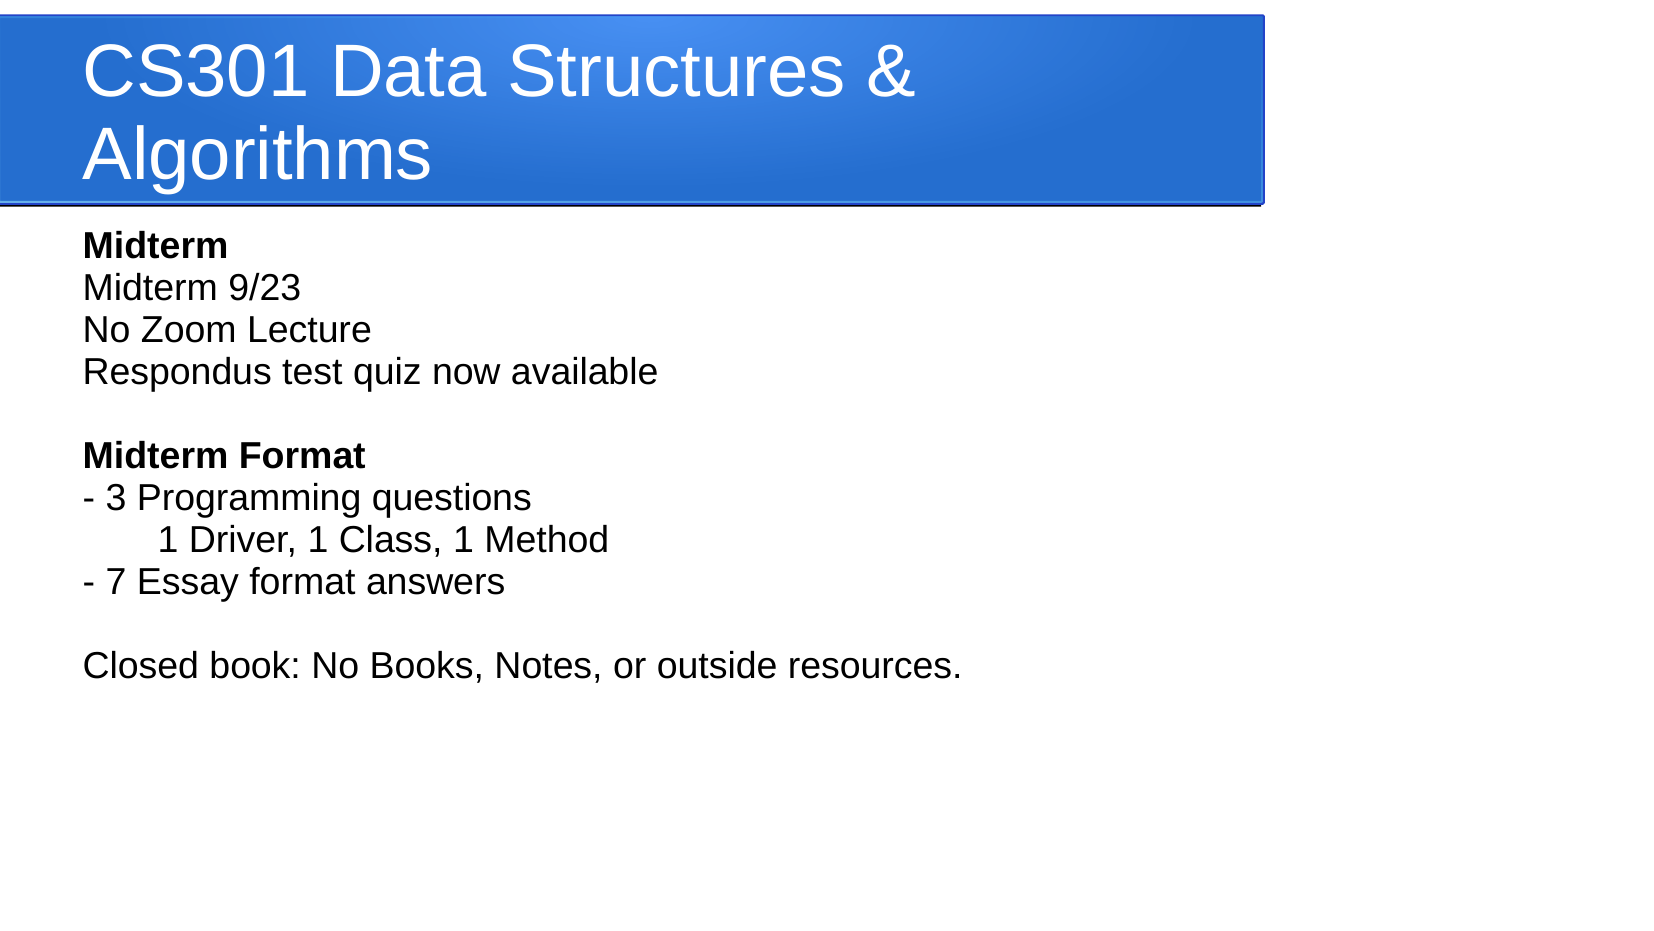

# CS301 Data Structures & Algorithms
Midterm
Midterm 9/23
No Zoom Lecture
Respondus test quiz now available
Midterm Format
- 3 Programming questions
	1 Driver, 1 Class, 1 Method
- 7 Essay format answers
Closed book: No Books, Notes, or outside resources.